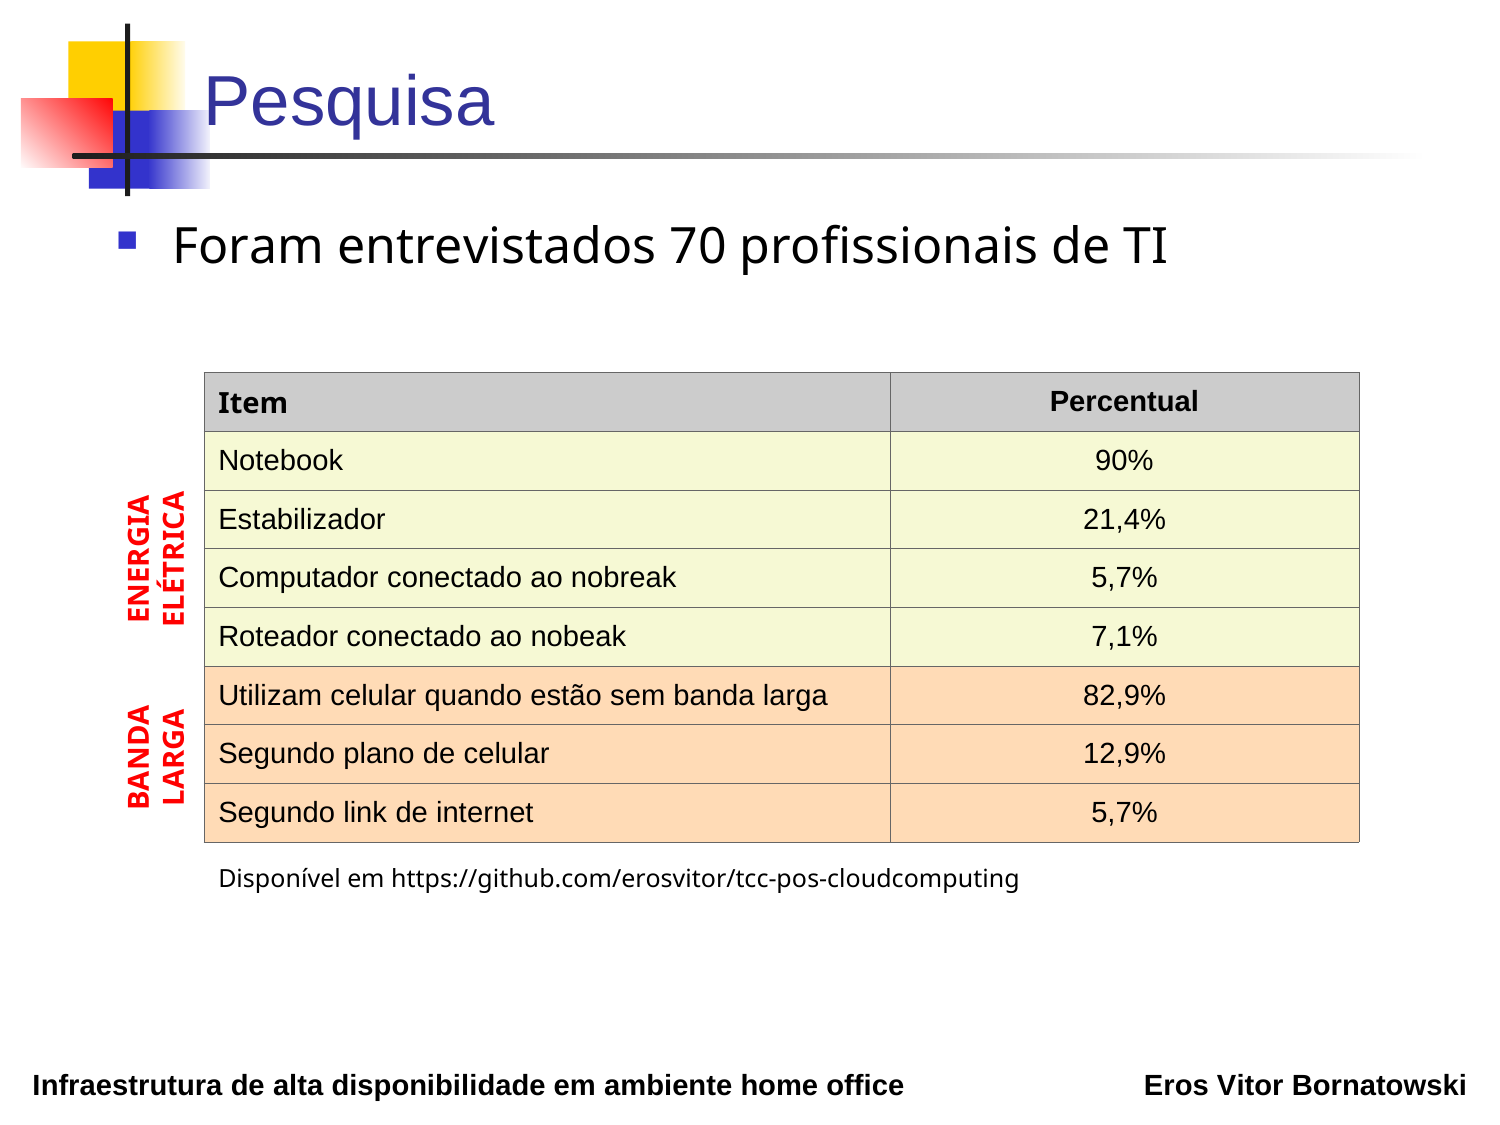

# Pesquisa
Foram entrevistados 70 profissionais de TI
| Item | Percentual |
| --- | --- |
| Notebook | 90% |
| Estabilizador | 21,4% |
| Computador conectado ao nobreak | 5,7% |
| Roteador conectado ao nobeak | 7,1% |
| Utilizam celular quando estão sem banda larga | 82,9% |
| Segundo plano de celular | 12,9% |
| Segundo link de internet | 5,7% |
ENERGIA
ELÉTRICA
BANDA
LARGA
Disponível em https://github.com/erosvitor/tcc-pos-cloudcomputing